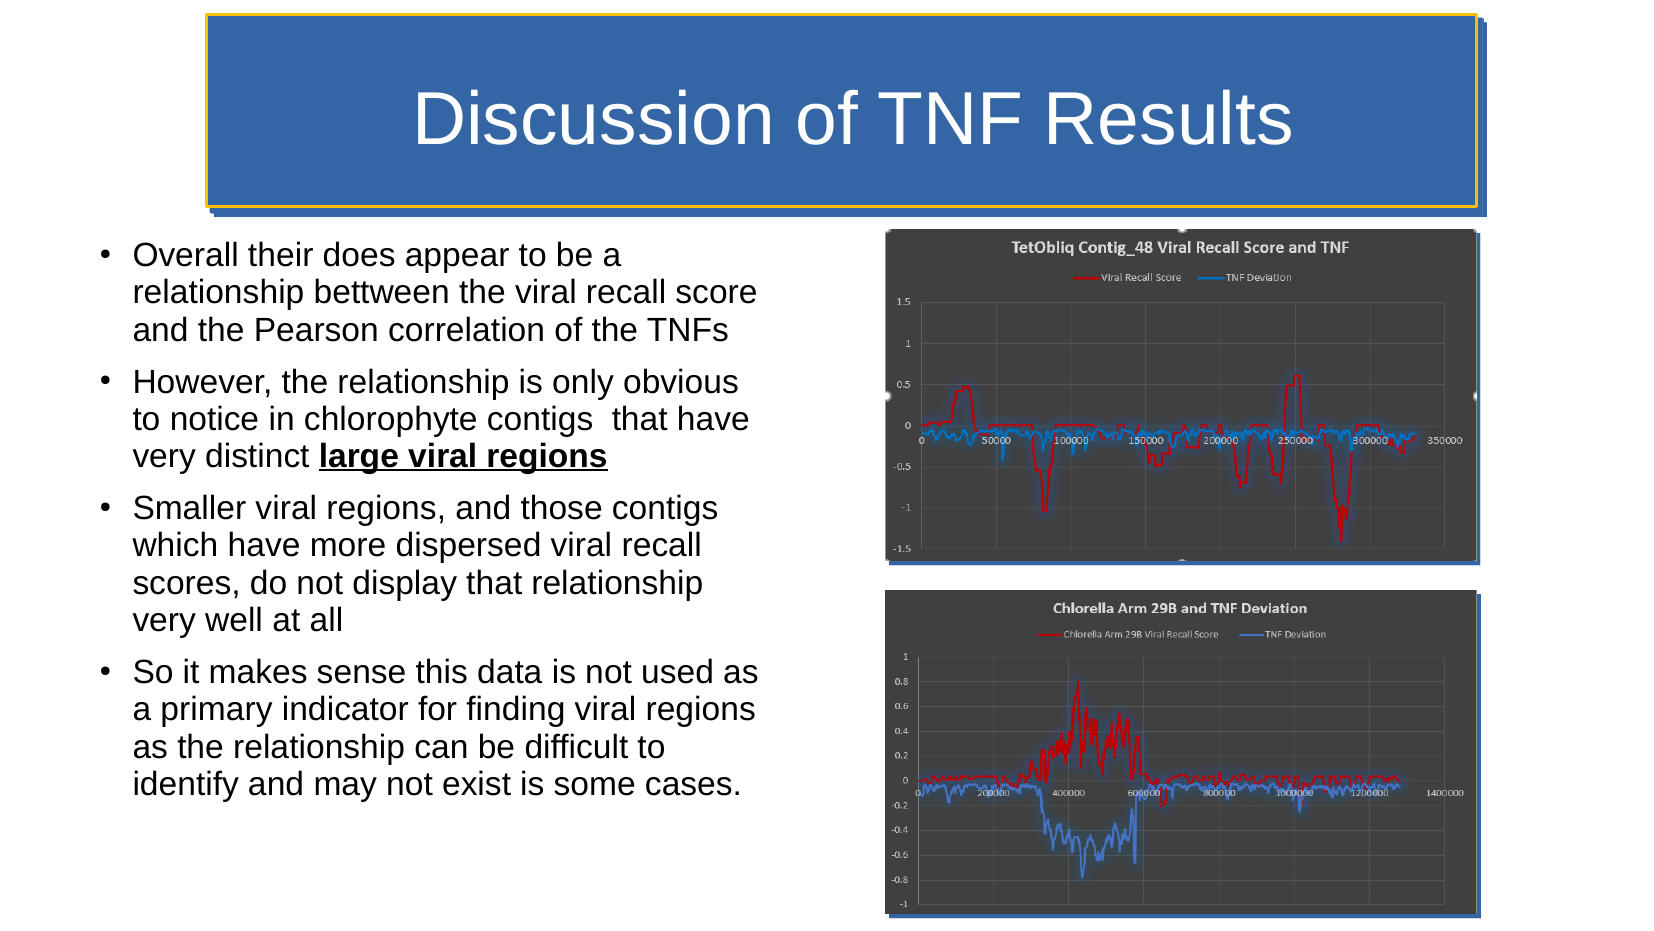

# Discussion of TNF Results
Overall their does appear to be a relationship bettween the viral recall score and the Pearson correlation of the TNFs
However, the relationship is only obvious to notice in chlorophyte contigs that have very distinct large viral regions
Smaller viral regions, and those contigs which have more dispersed viral recall scores, do not display that relationship very well at all
So it makes sense this data is not used as a primary indicator for finding viral regions as the relationship can be difficult to identify and may not exist is some cases.